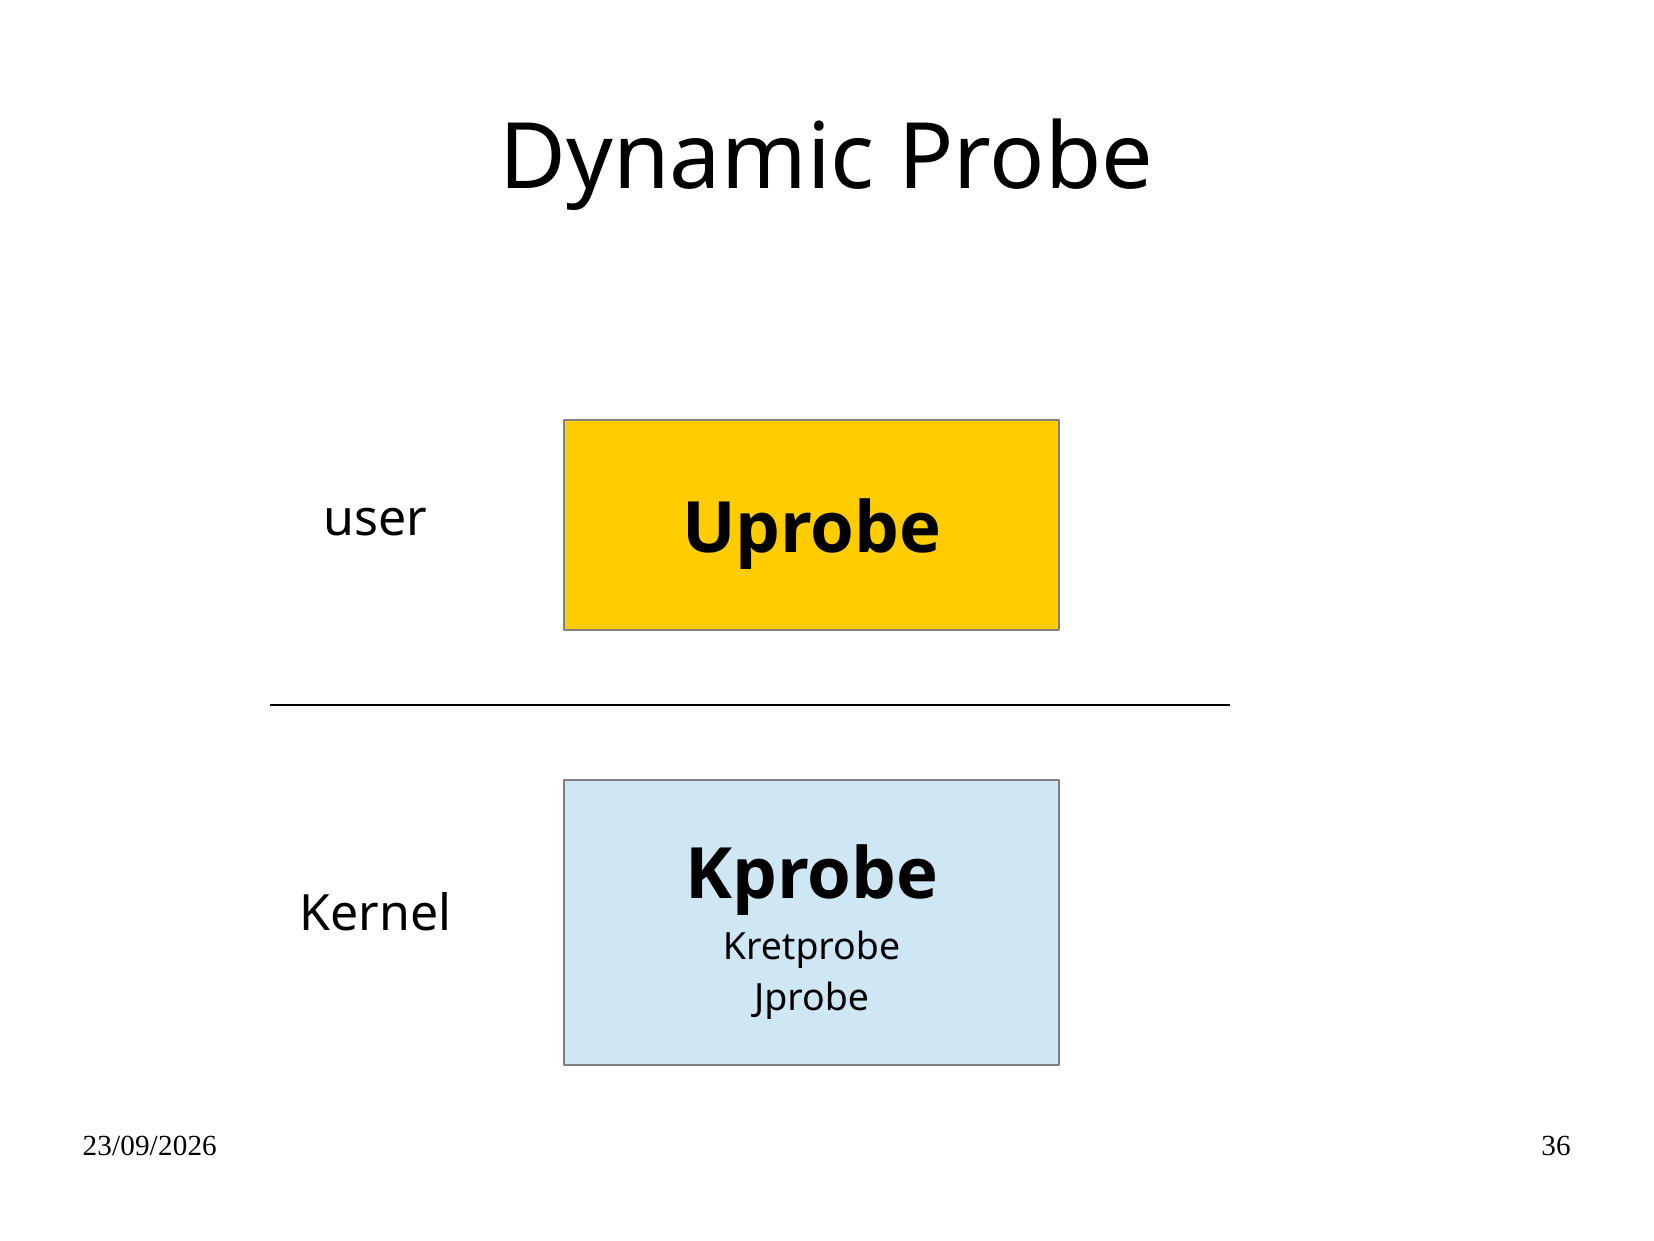

# Dynamic Probe
Uprobe
user
Kprobe
Kretprobe
Jprobe
Kernel
36